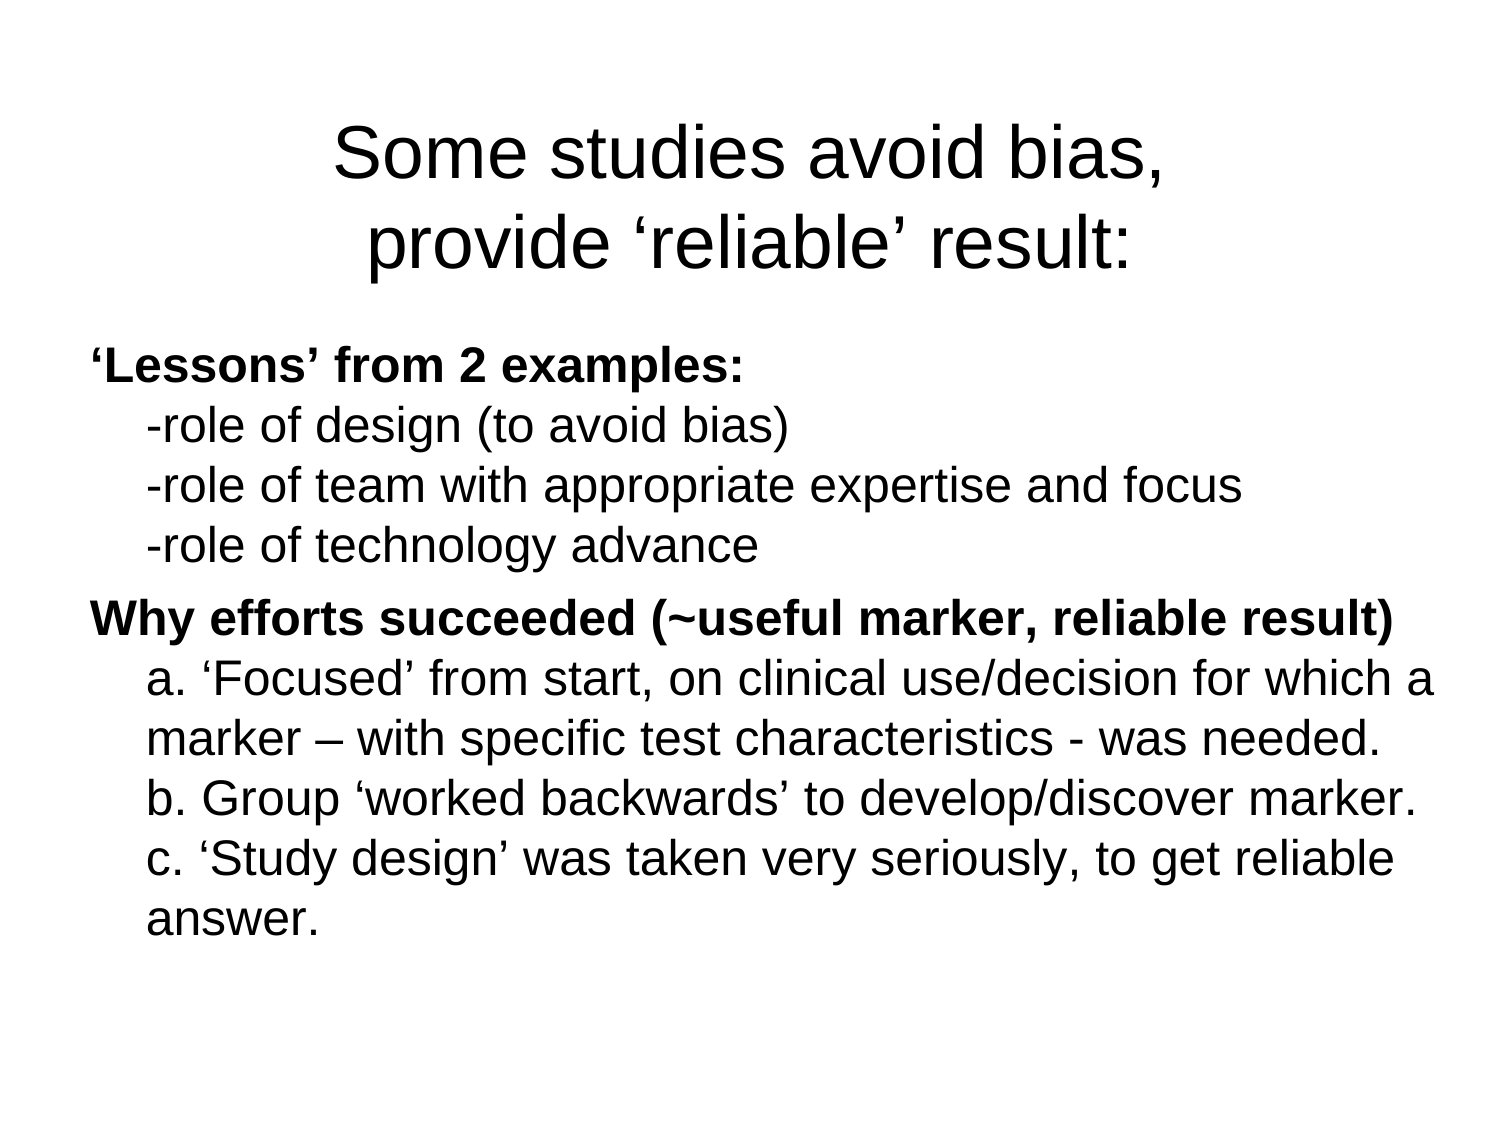

# Some studies avoid bias, provide ‘reliable’ result:
‘Lessons’ from 2 examples:
-role of design (to avoid bias)
-role of team with appropriate expertise and focus
-role of technology advance
Why efforts succeeded (~useful marker, reliable result)
a. ‘Focused’ from start, on clinical use/decision for which a marker – with specific test characteristics - was needed.
b. Group ‘worked backwards’ to develop/discover marker.
c. ‘Study design’ was taken very seriously, to get reliable answer.